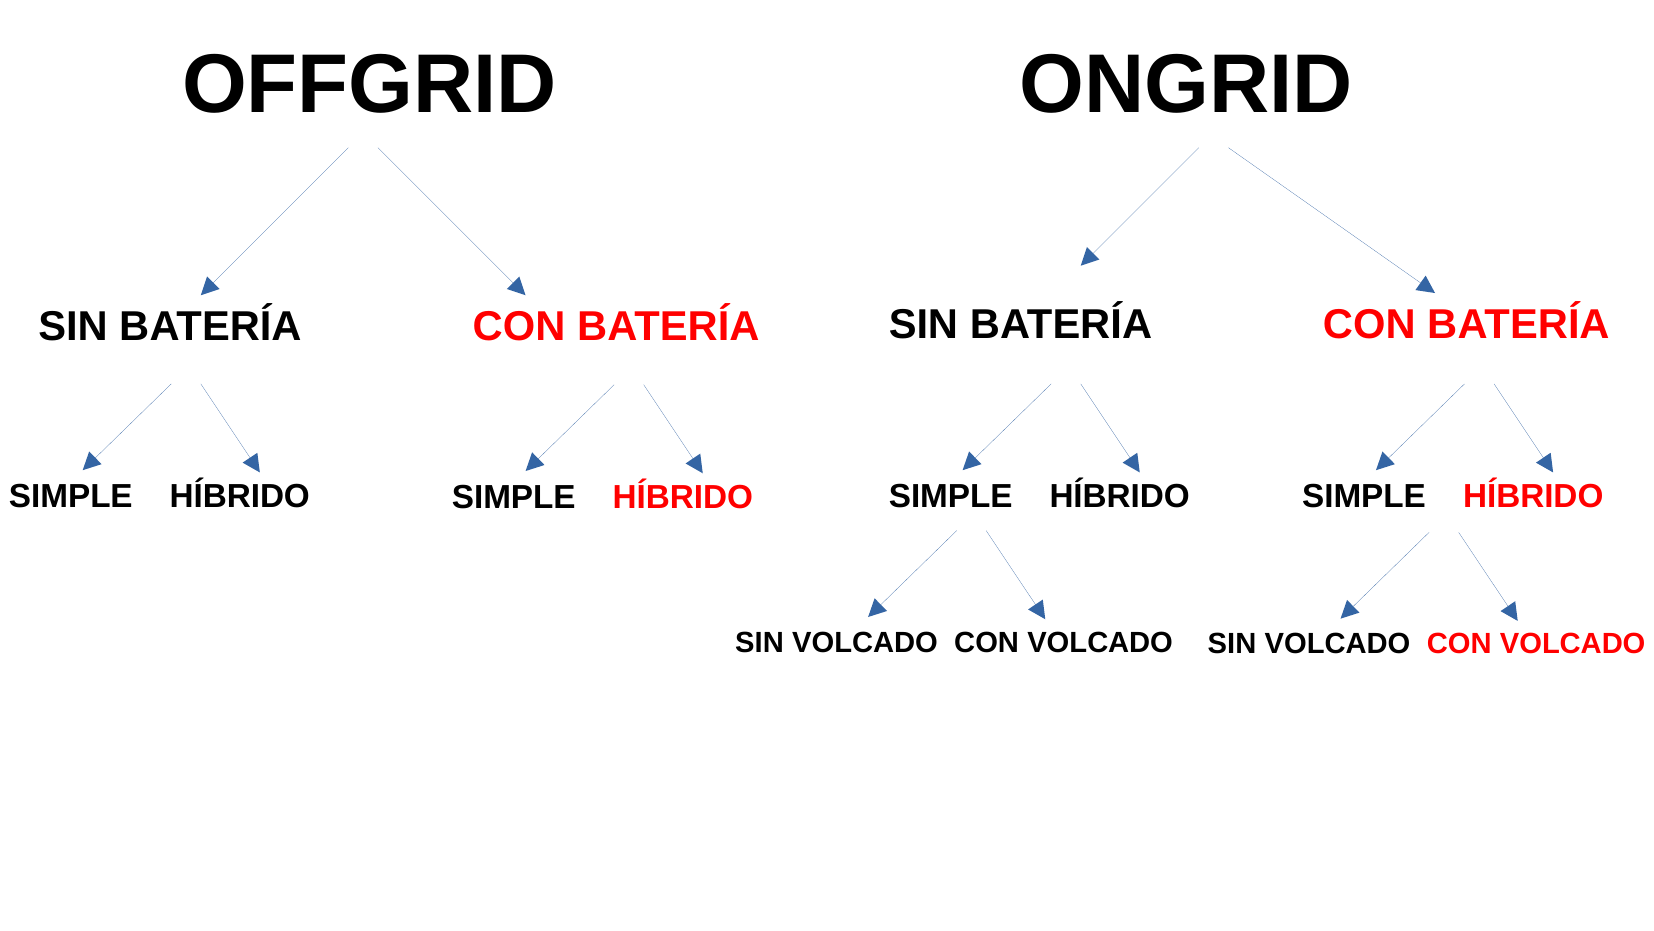

OFFGRID ONGRID
SIN BATERÍA CON BATERÍA
SIN BATERÍA CON BATERÍA
SIMPLE HÍBRIDO
SIMPLE HÍBRIDO
SIMPLE HÍBRIDO
SIMPLE HÍBRIDO
SIN VOLCADO CON VOLCADO
SIN VOLCADO CON VOLCADO